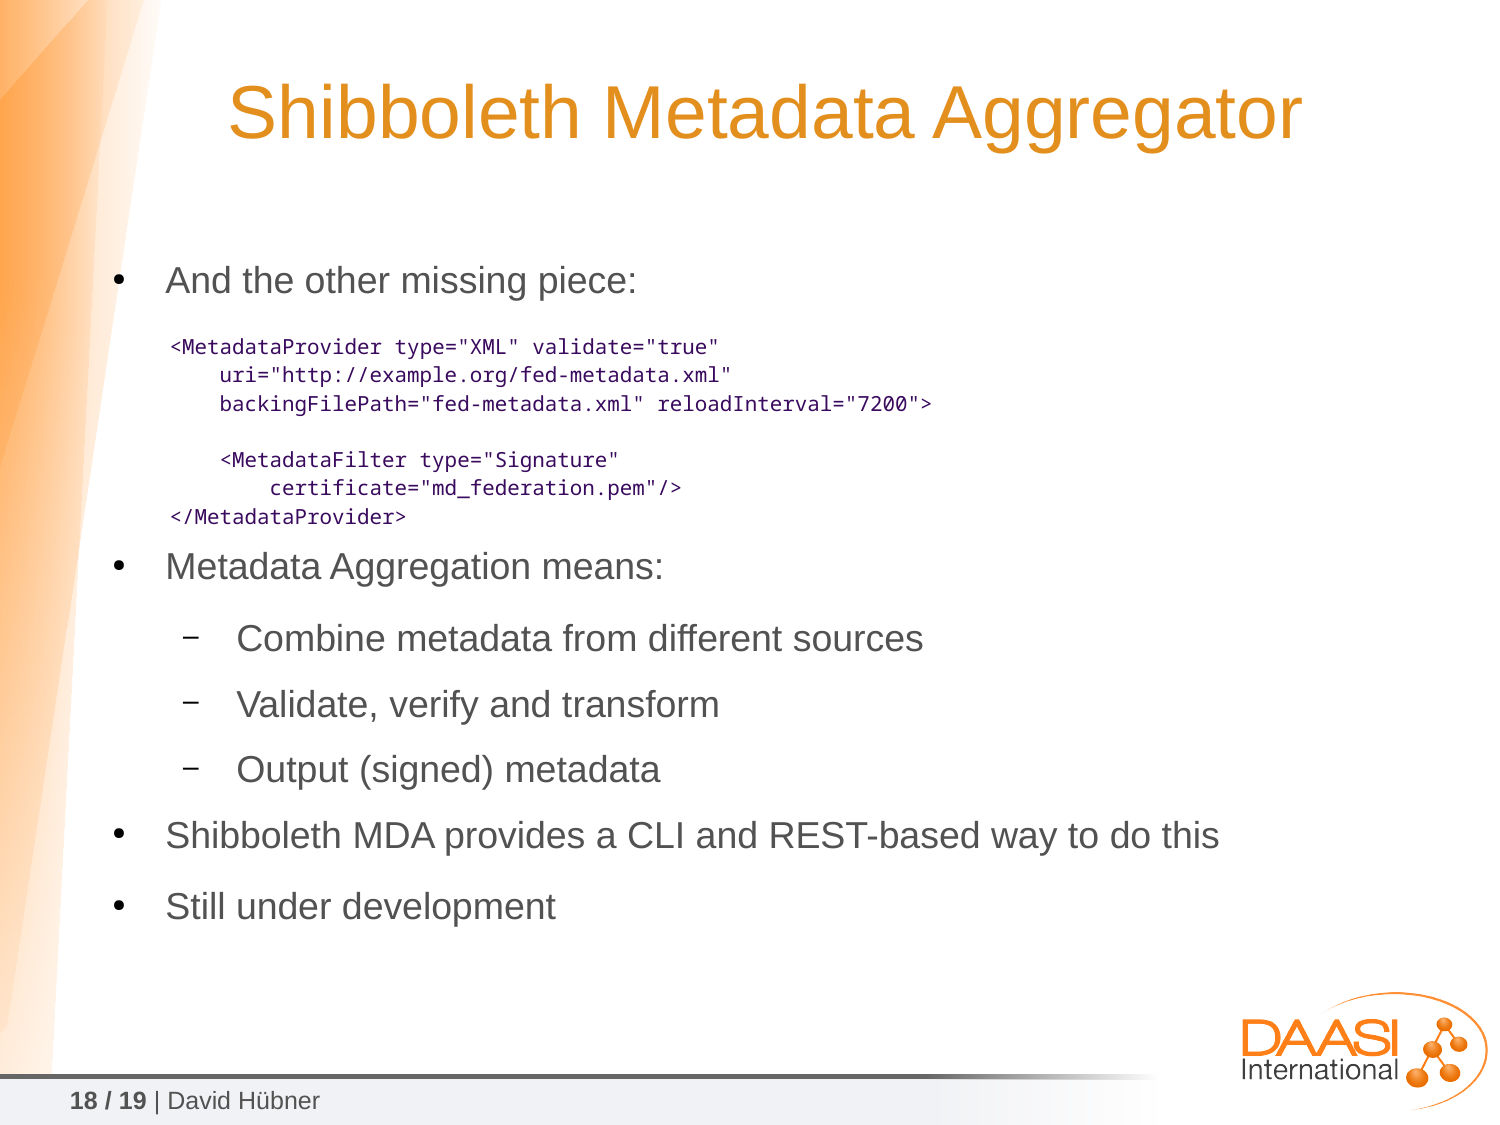

# Shibboleth Metadata Aggregator
And the other missing piece:
Metadata Aggregation means:
Combine metadata from different sources
Validate, verify and transform
Output (signed) metadata
Shibboleth MDA provides a CLI and REST-based way to do this
Still under development
 <MetadataProvider type="XML" validate="true"
 uri="http://example.org/fed-metadata.xml"
 backingFilePath="fed-metadata.xml" reloadInterval="7200">
 <MetadataFilter type="Signature"
 certificate="md_federation.pem"/>
 </MetadataProvider>